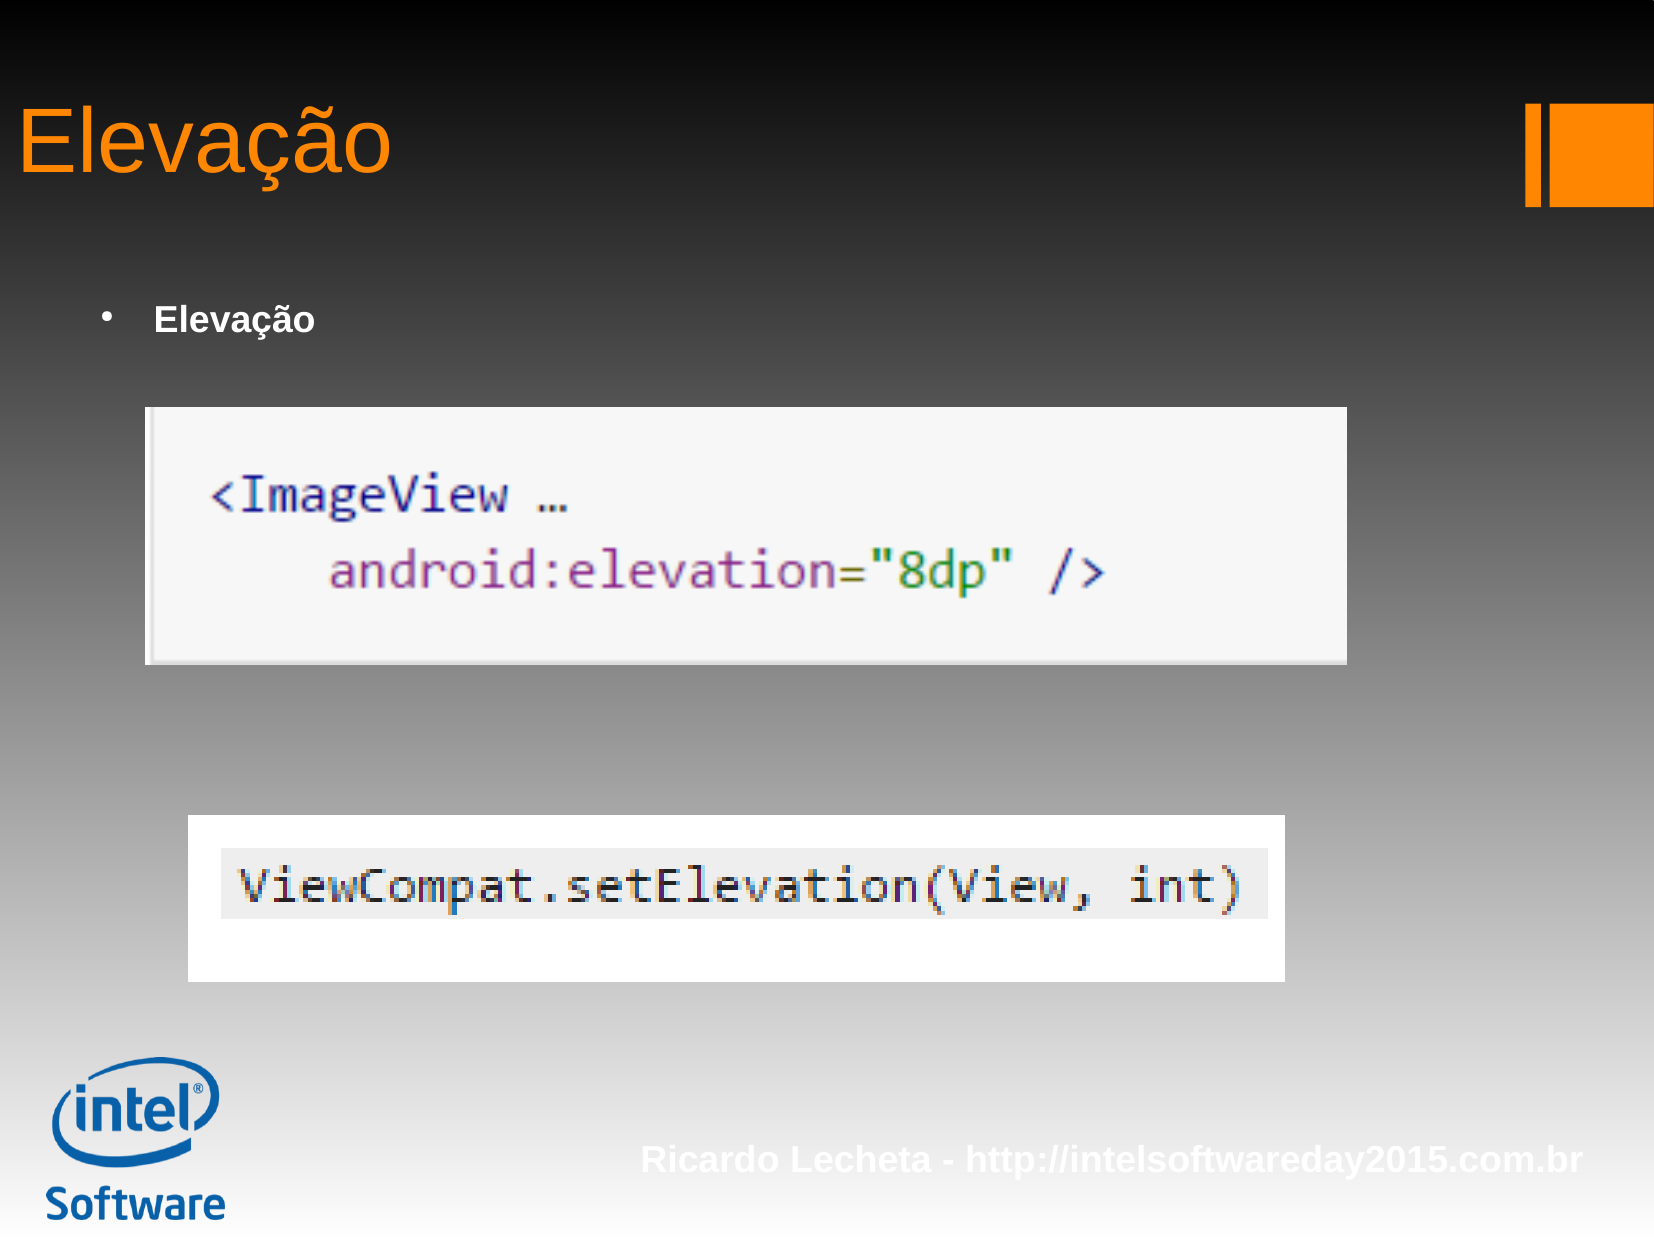

# Elevação
Elevação
Ricardo Lecheta - http://intelsoftwareday2015.com.br